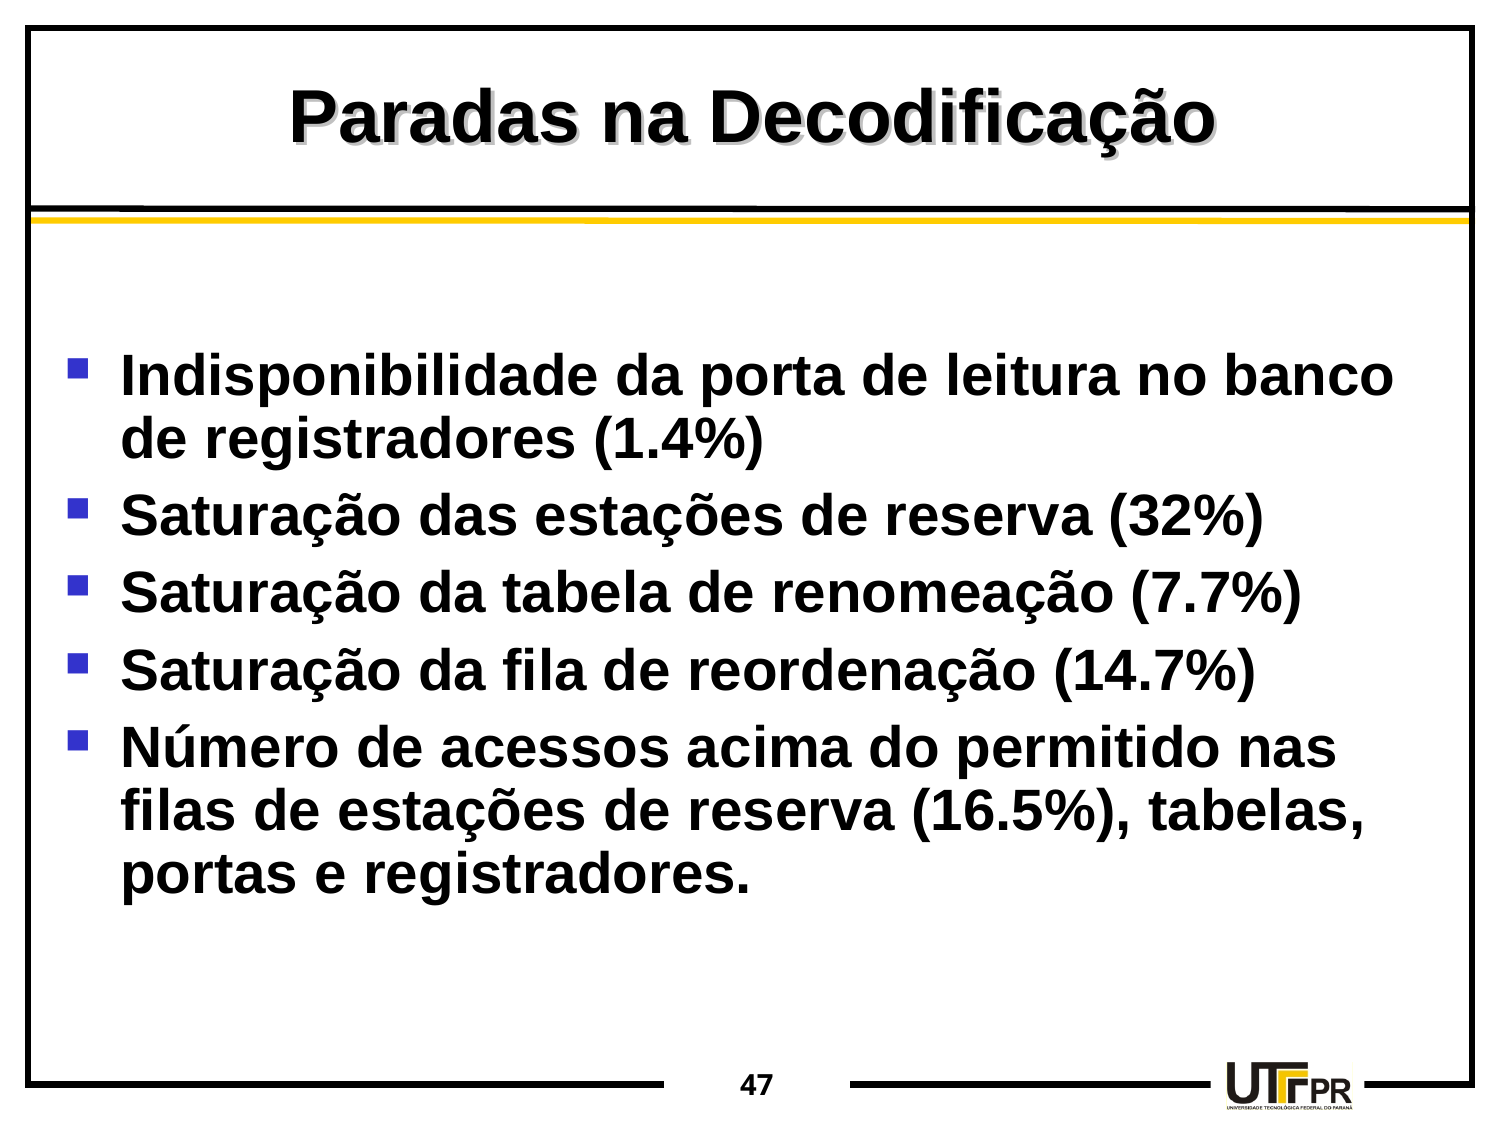

Paradas na Decodificação
# Indisponibilidade da porta de leitura no banco de registradores (1.4%)
Saturação das estações de reserva (32%)
Saturação da tabela de renomeação (7.7%)
Saturação da fila de reordenação (14.7%)
Número de acessos acima do permitido nas filas de estações de reserva (16.5%), tabelas, portas e registradores.